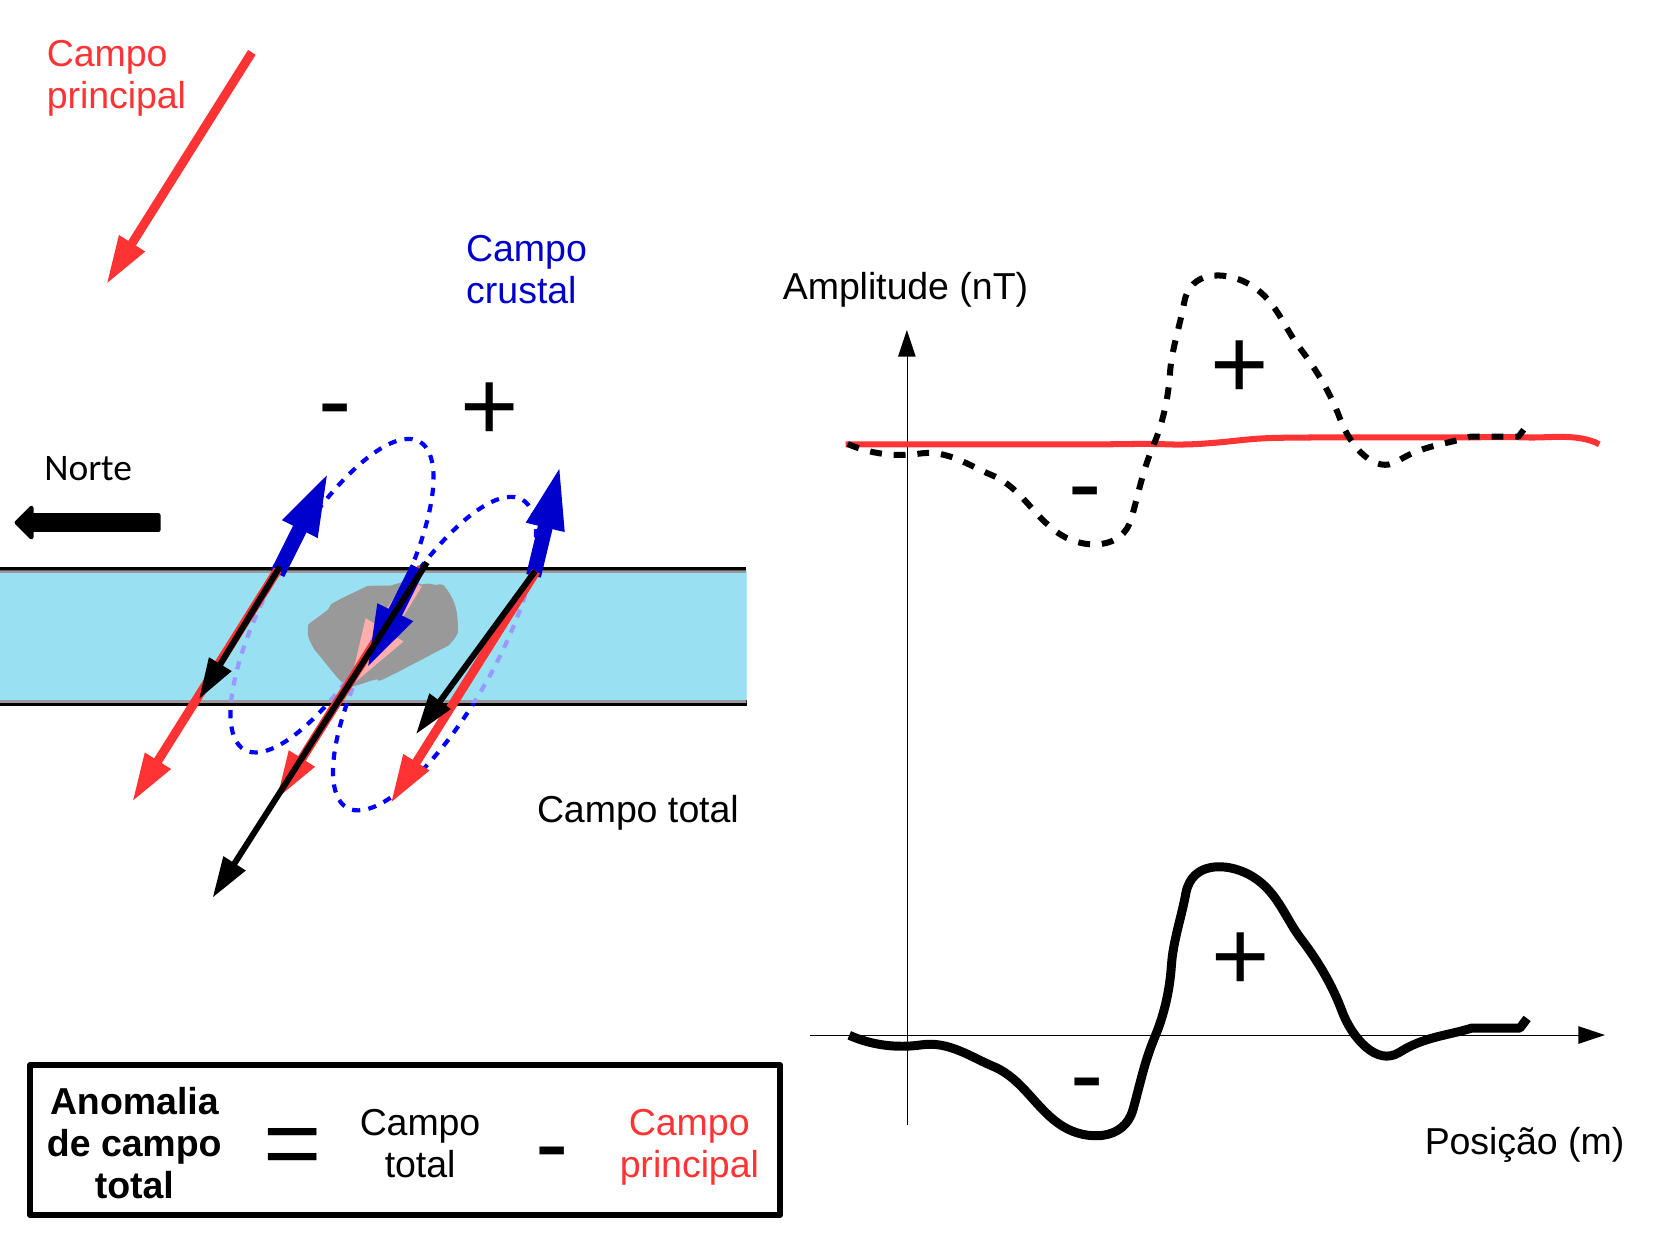

Campo principal
Campo crustal
Amplitude (nT)
+
-
+
-
Norte
Campo total
+
-
Anomalia de campo
total
=
-
Campo
total
Campo
principal
Posição (m)